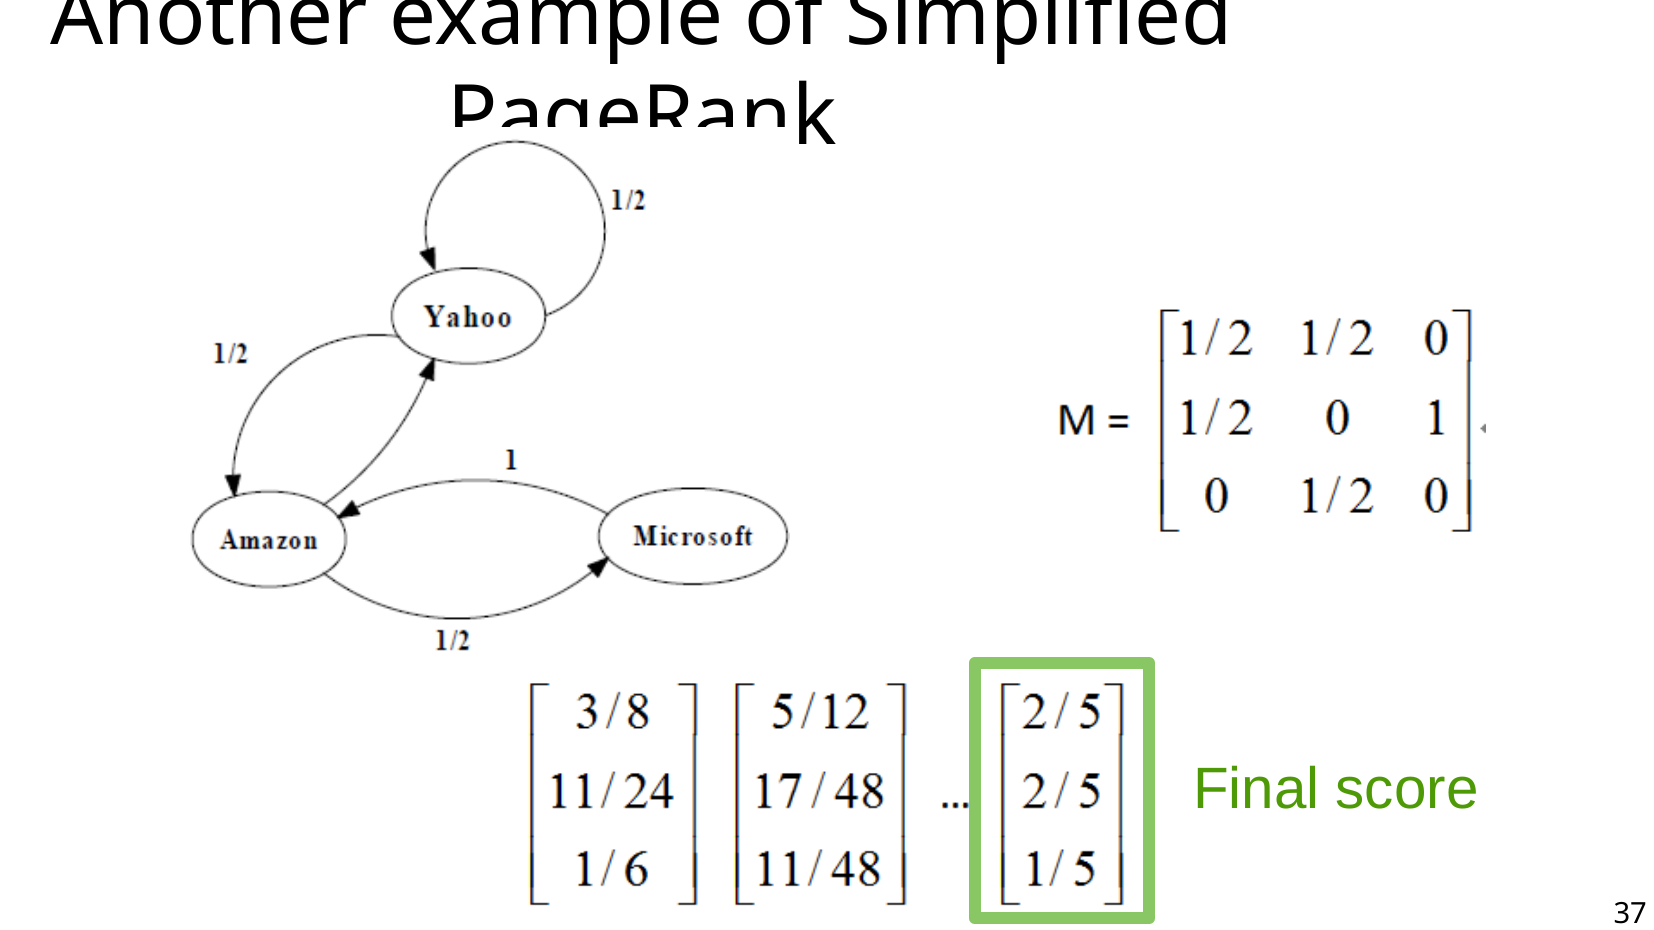

# Another example of Simplified PageRank
Final score
37
First iteration of calculation